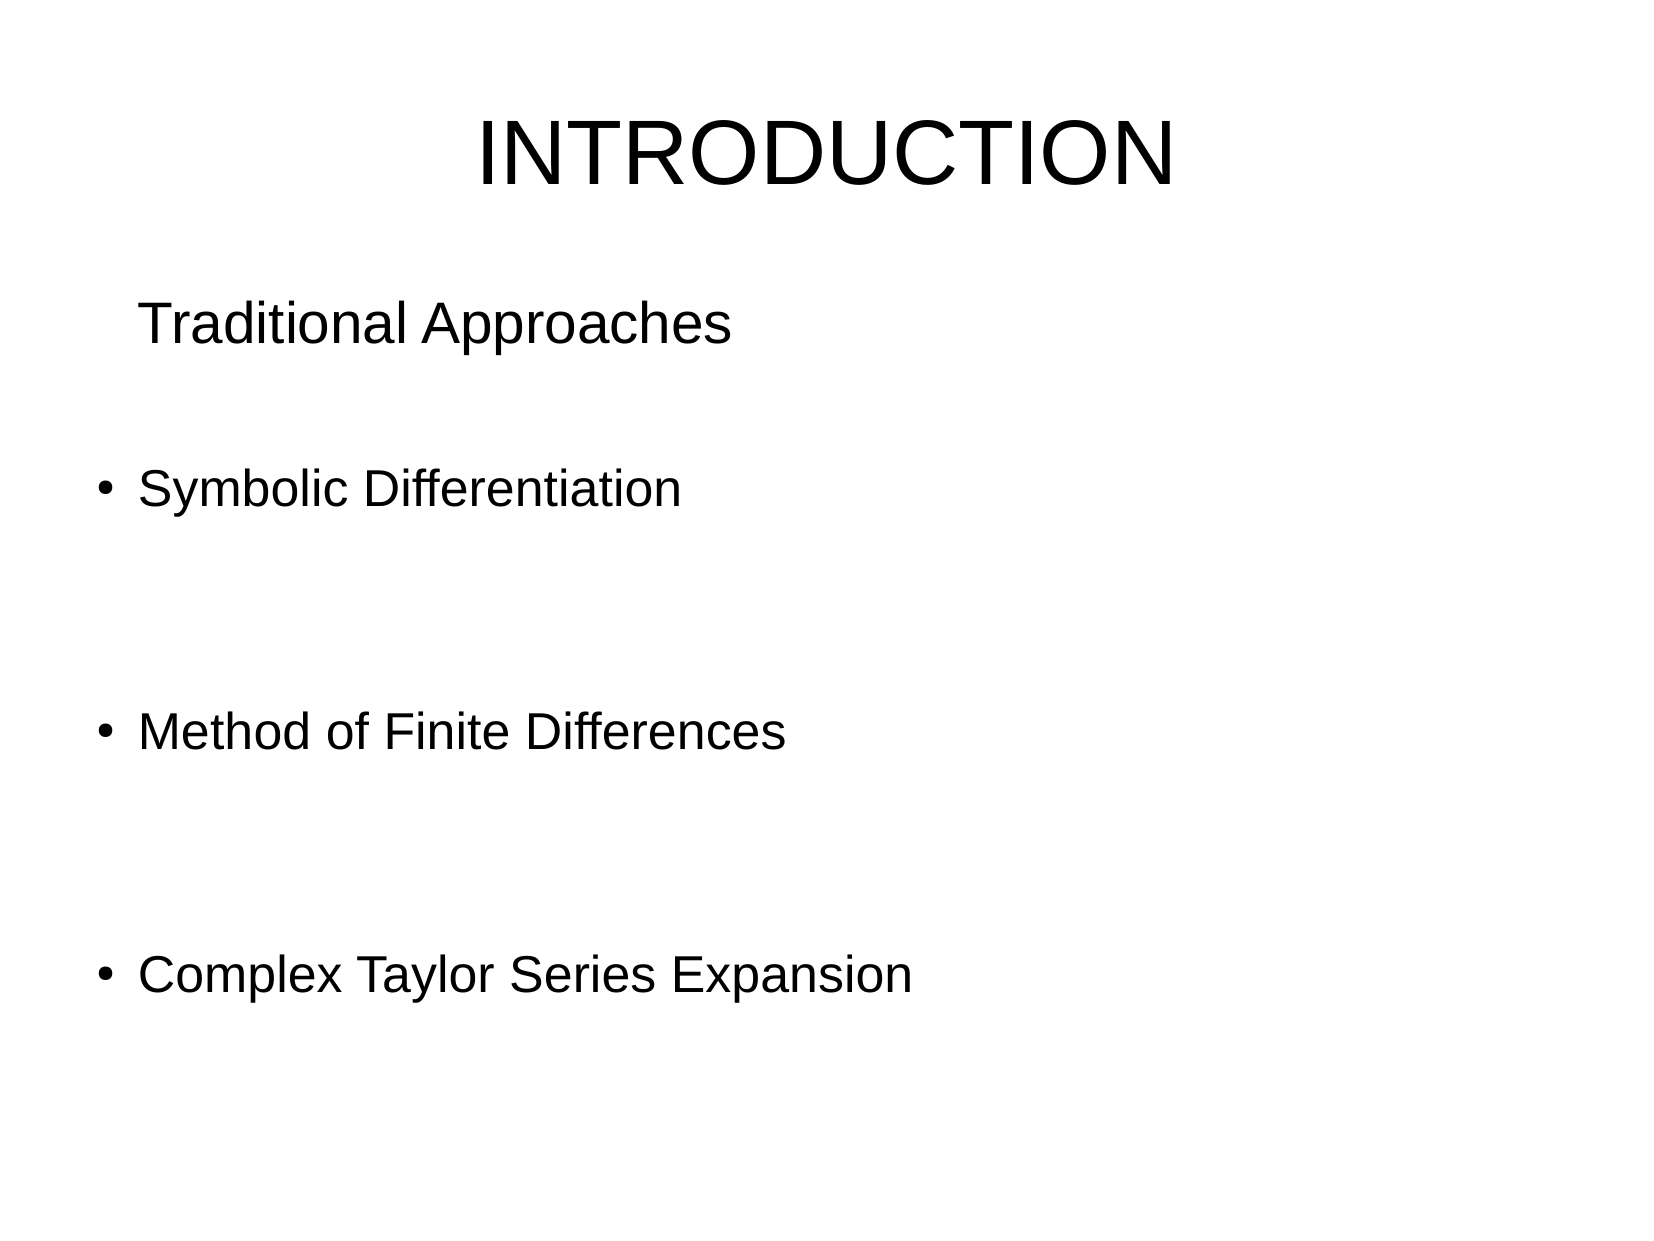

# INTRODUCTION
Traditional Approaches
Symbolic Differentiation
Method of Finite Differences
Complex Taylor Series Expansion